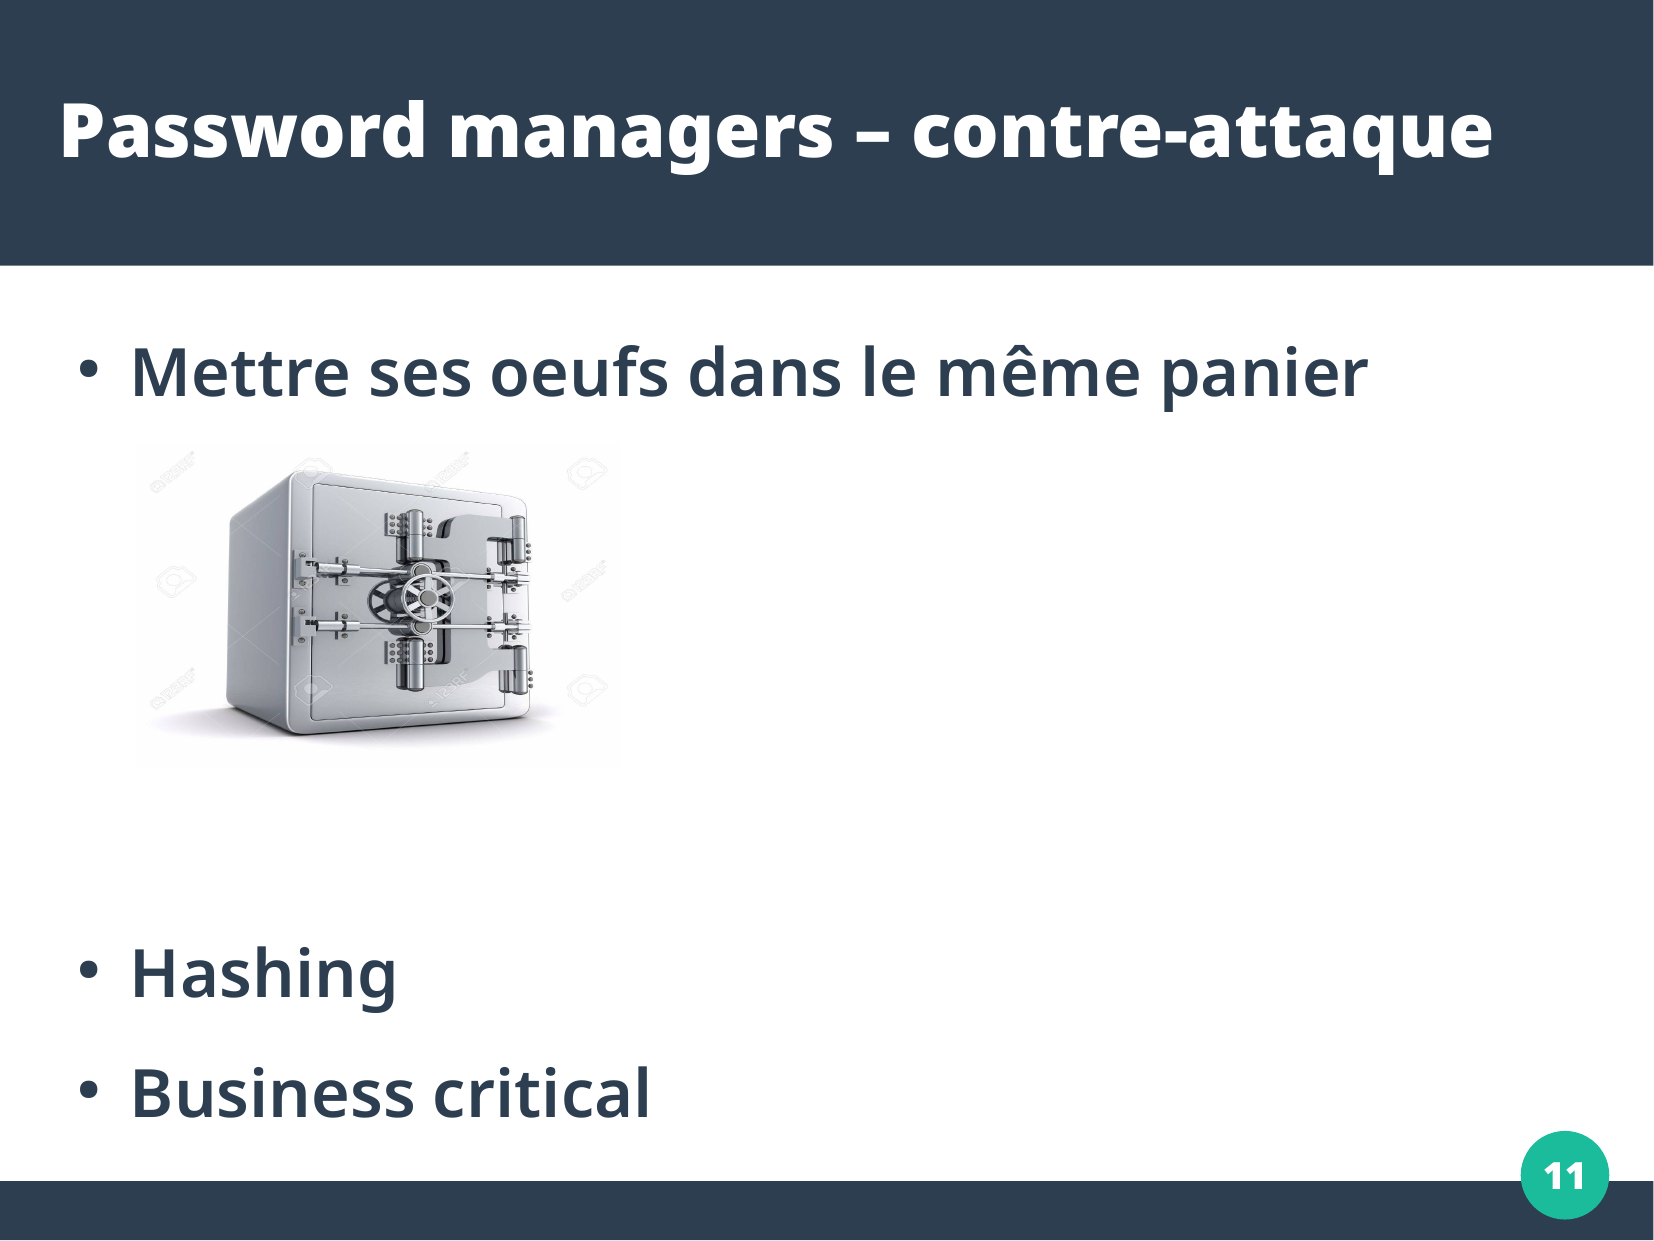

# Password managers – contre-attaque
Mettre ses oeufs dans le même panier
Hashing
Business critical
11